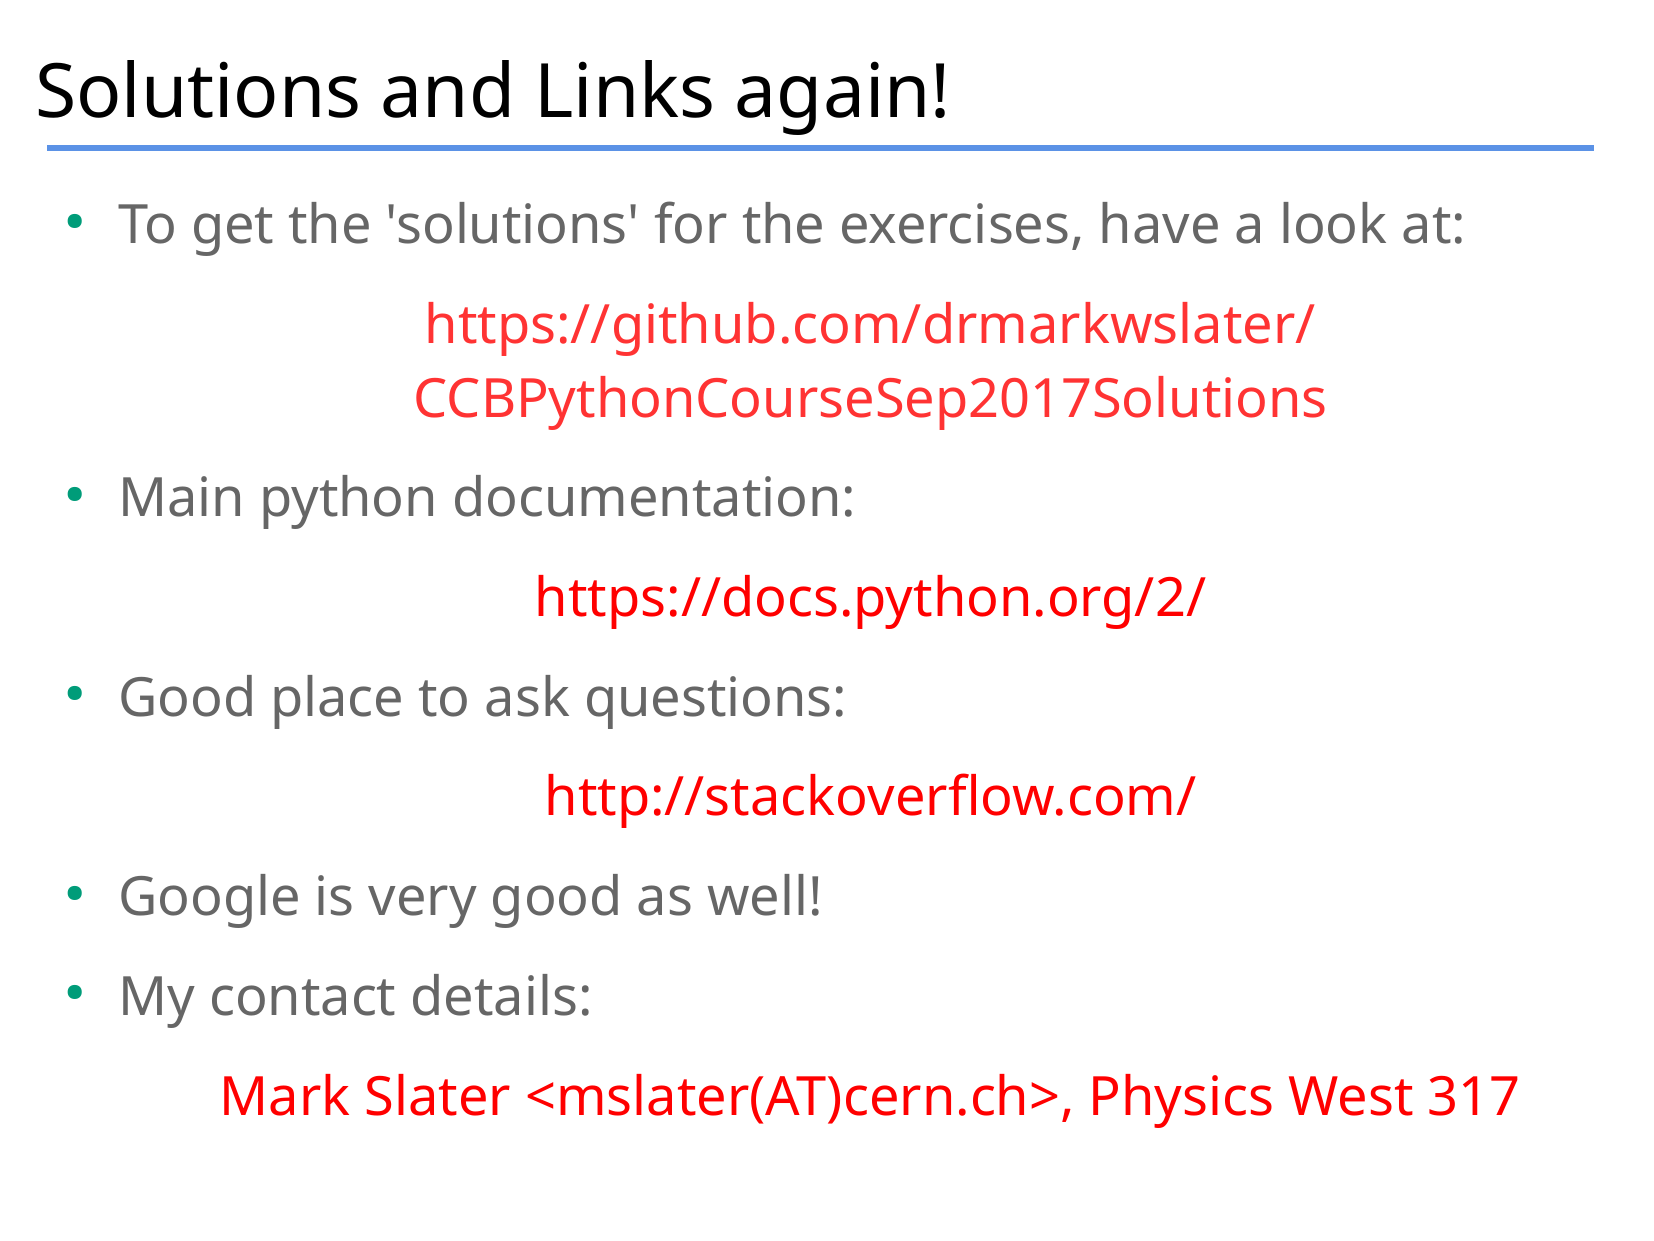

# Solutions and Links again!
To get the 'solutions' for the exercises, have a look at:
https://github.com/drmarkwslater/CCBPythonCourseSep2017Solutions
Main python documentation:
https://docs.python.org/2/
Good place to ask questions:
http://stackoverflow.com/
Google is very good as well!
My contact details:
Mark Slater <mslater(AT)cern.ch>, Physics West 317